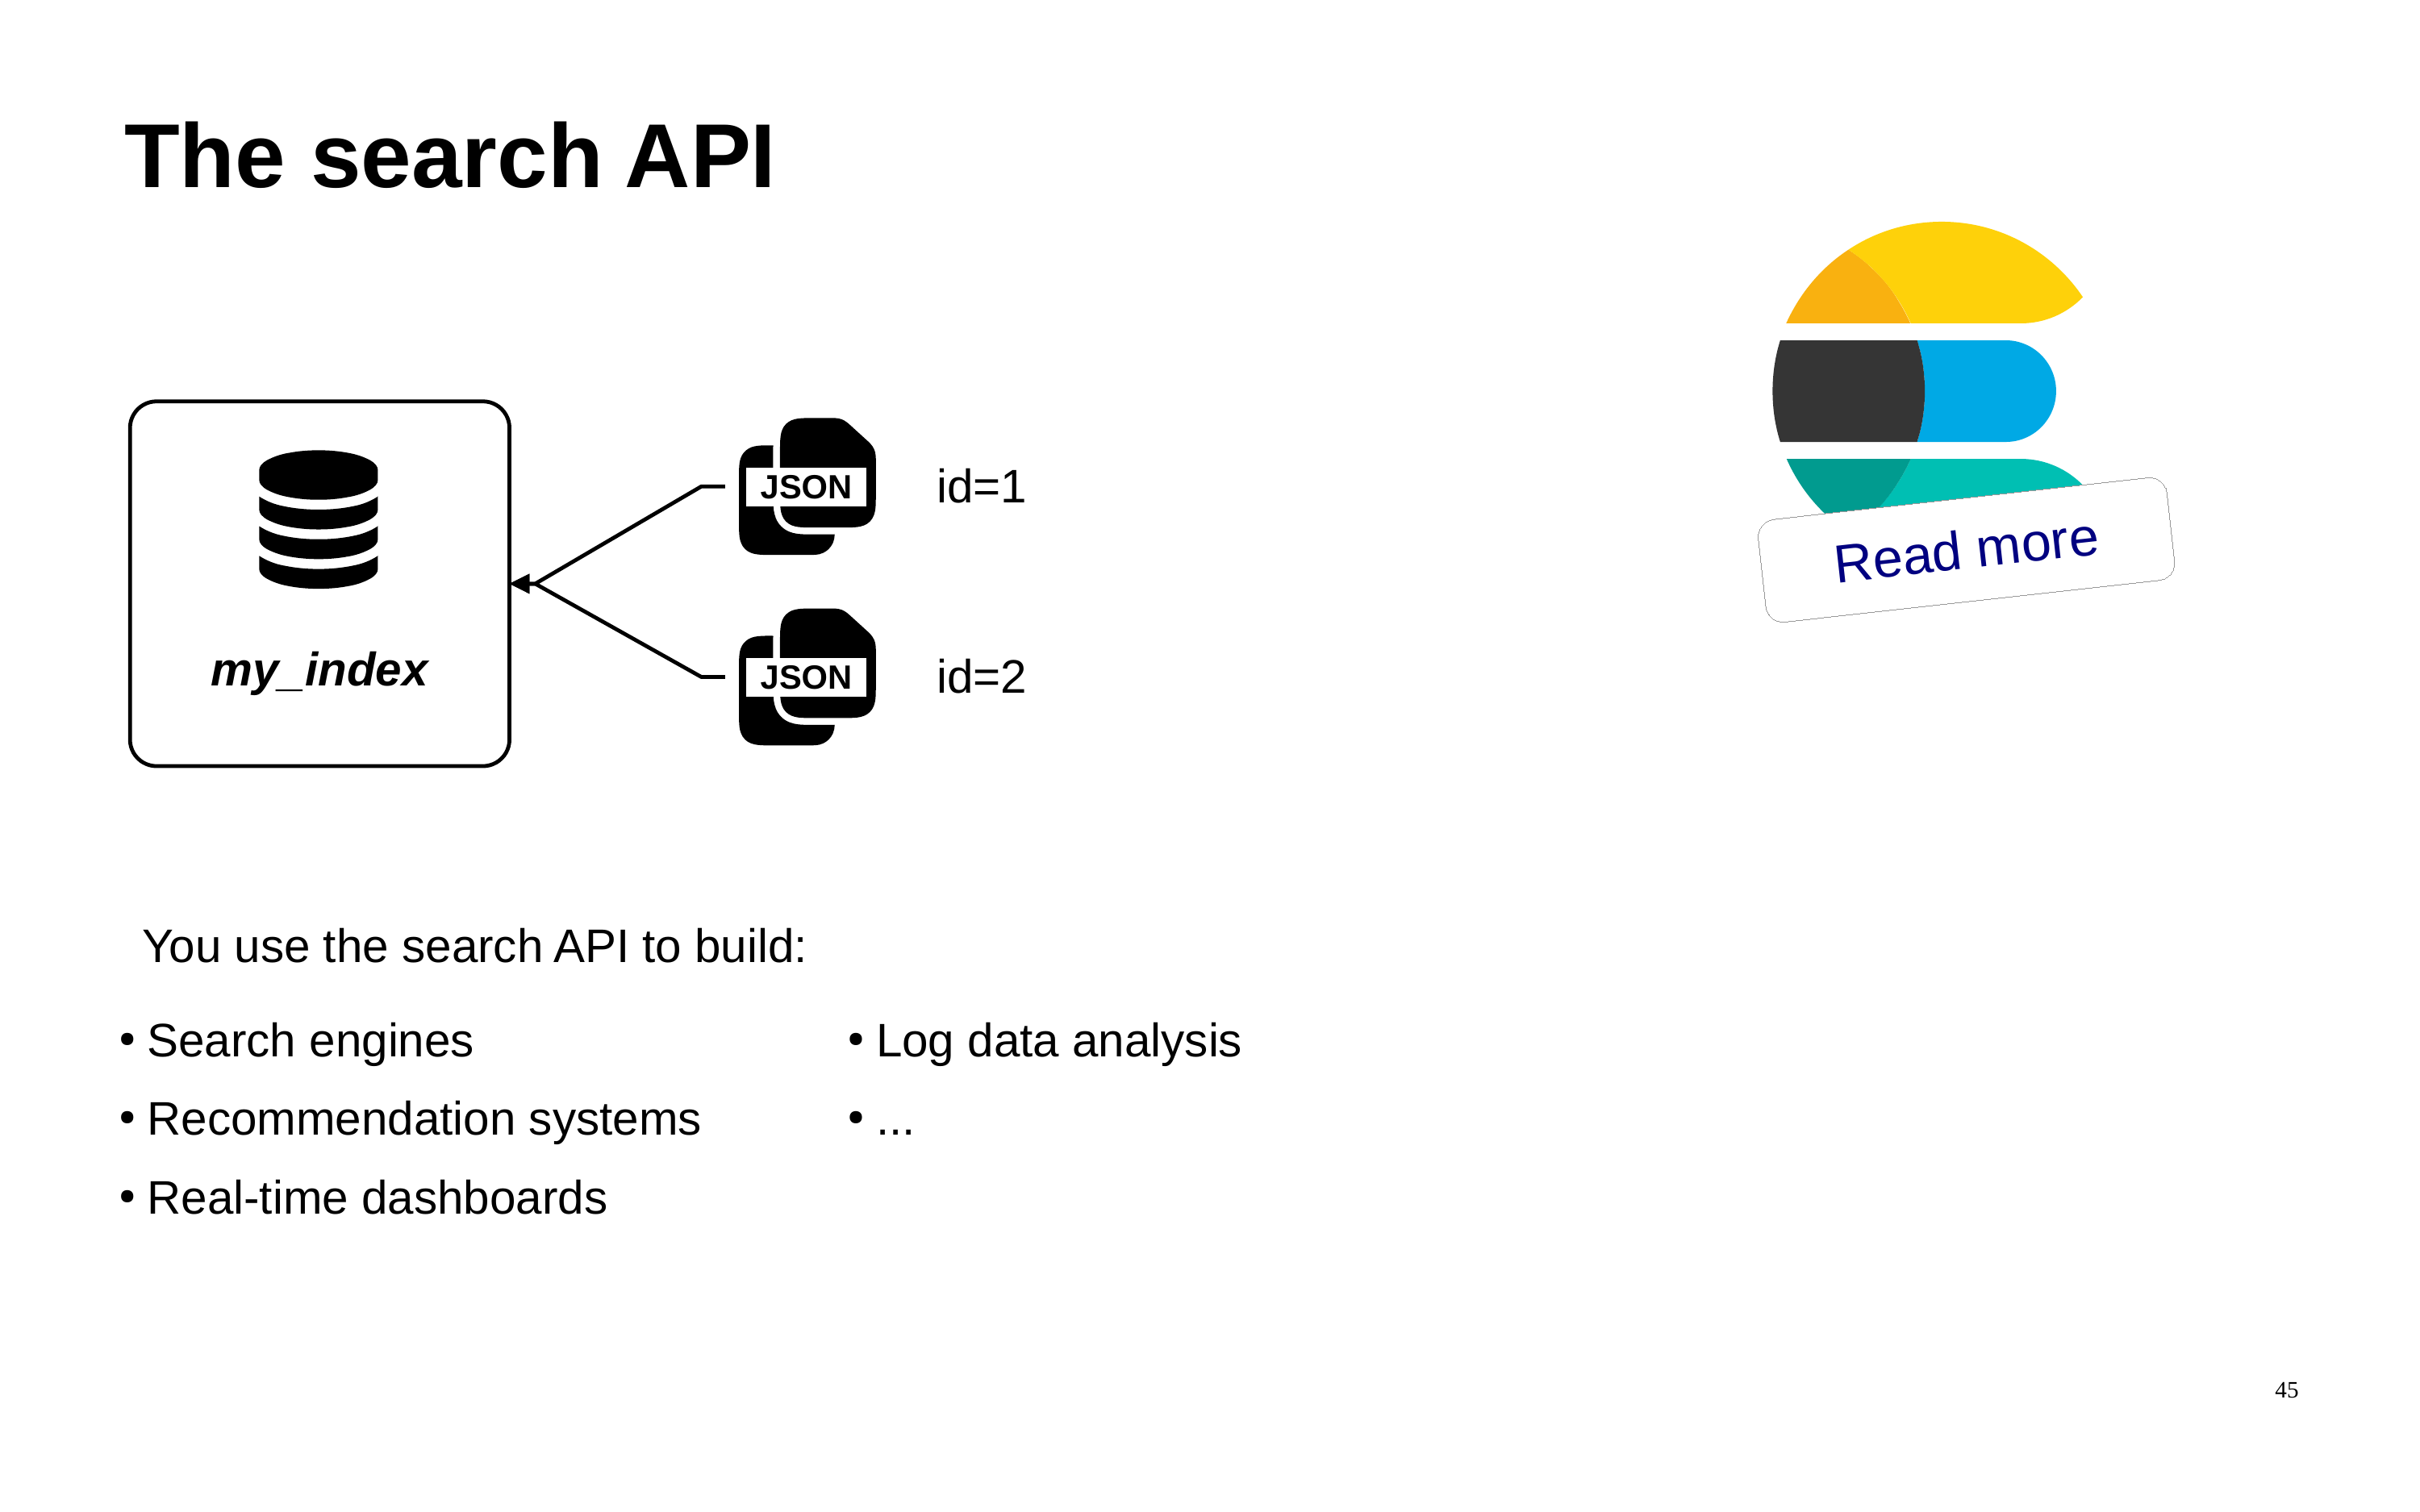

The search API
id=1
JSON
Read more
my_index
id=2
JSON
You use the search API to build:
Search engines
Recommendation systems
Real-time dashboards
Log data analysis
...
45